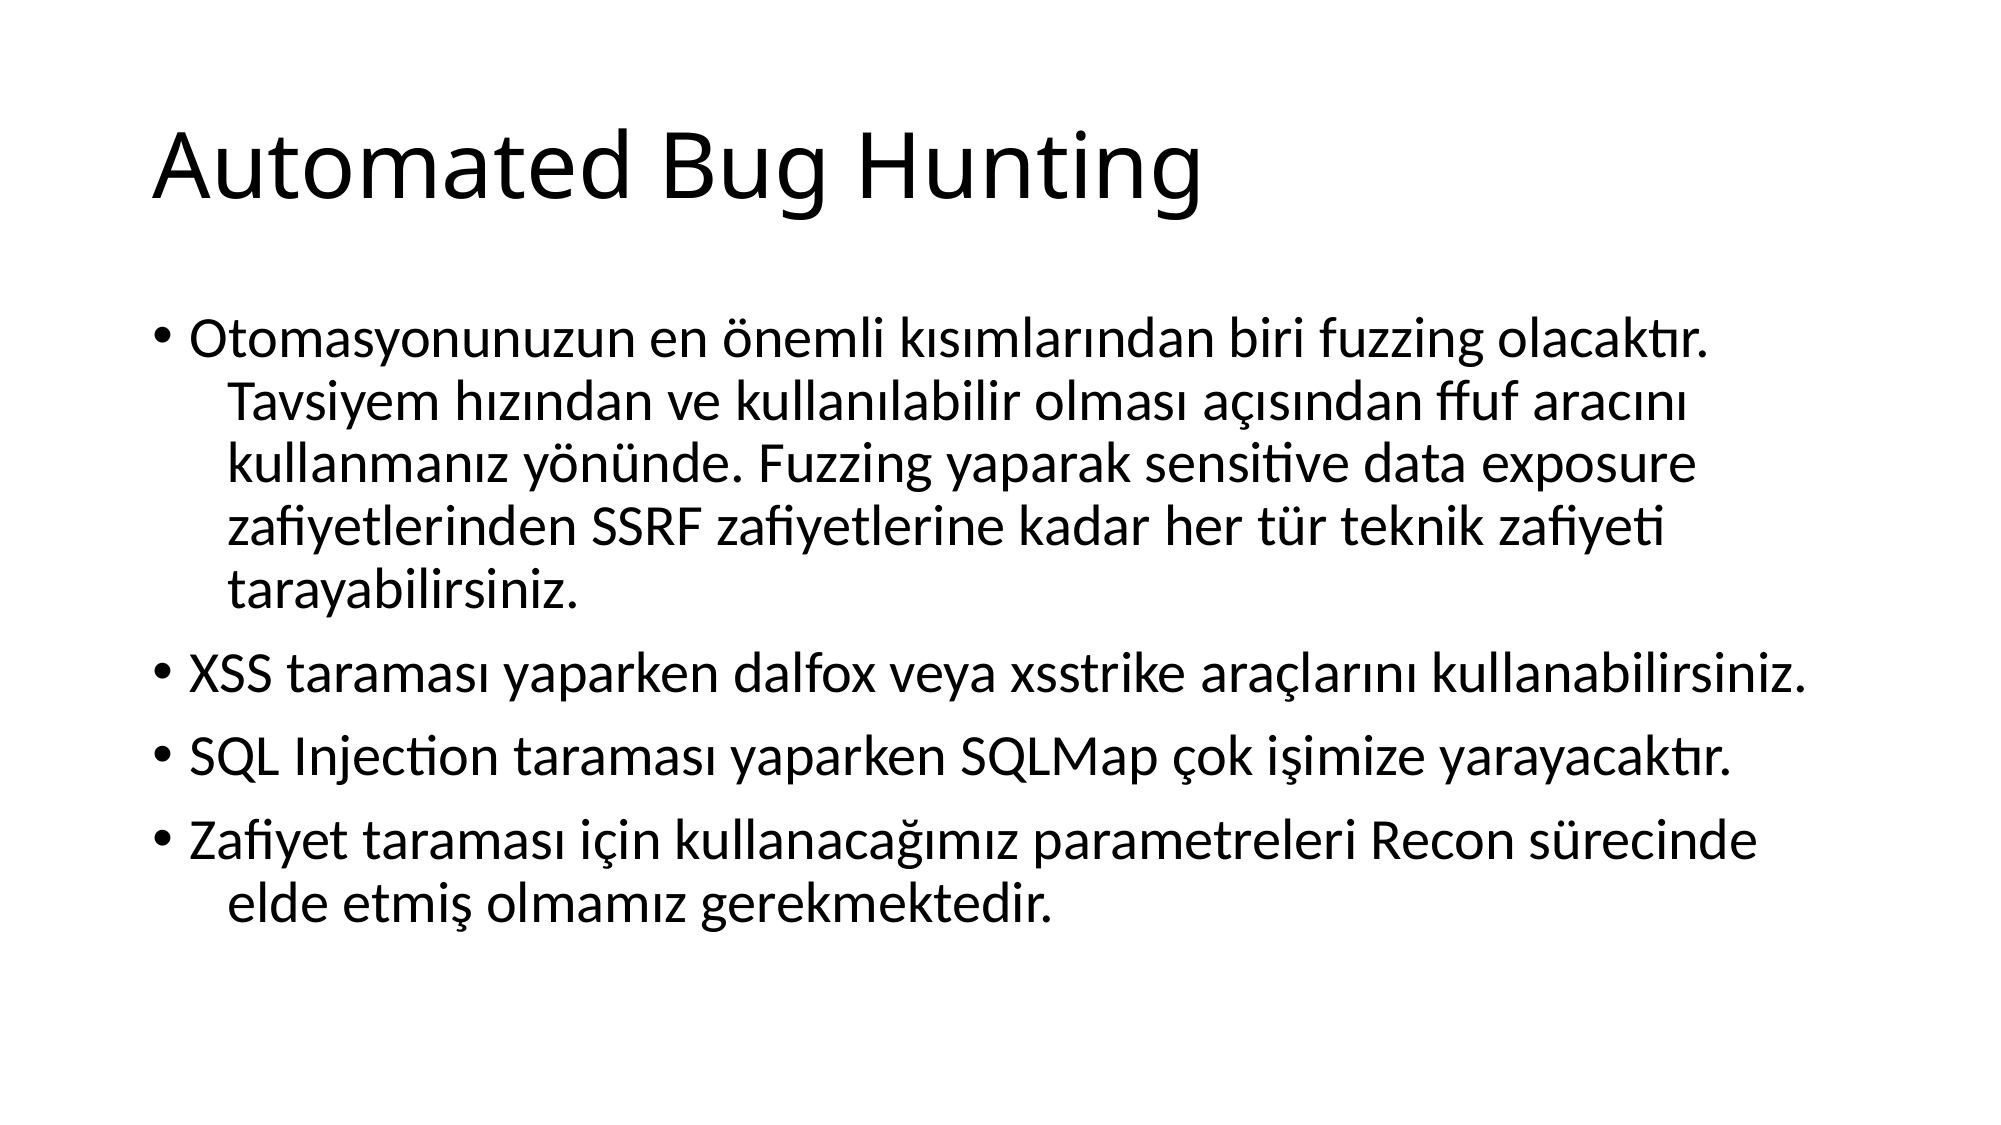

# Automated Bug Hunting
Otomasyonunuzun en önemli kısımlarından biri fuzzing olacaktır. Tavsiyem hızından ve kullanılabilir olması açısından ffuf aracını kullanmanız yönünde. Fuzzing yaparak sensitive data exposure zafiyetlerinden SSRF zafiyetlerine kadar her tür teknik zafiyeti tarayabilirsiniz.
XSS taraması yaparken dalfox veya xsstrike araçlarını kullanabilirsiniz.
SQL Injection taraması yaparken SQLMap çok işimize yarayacaktır.
Zafiyet taraması için kullanacağımız parametreleri Recon sürecinde elde etmiş olmamız gerekmektedir.